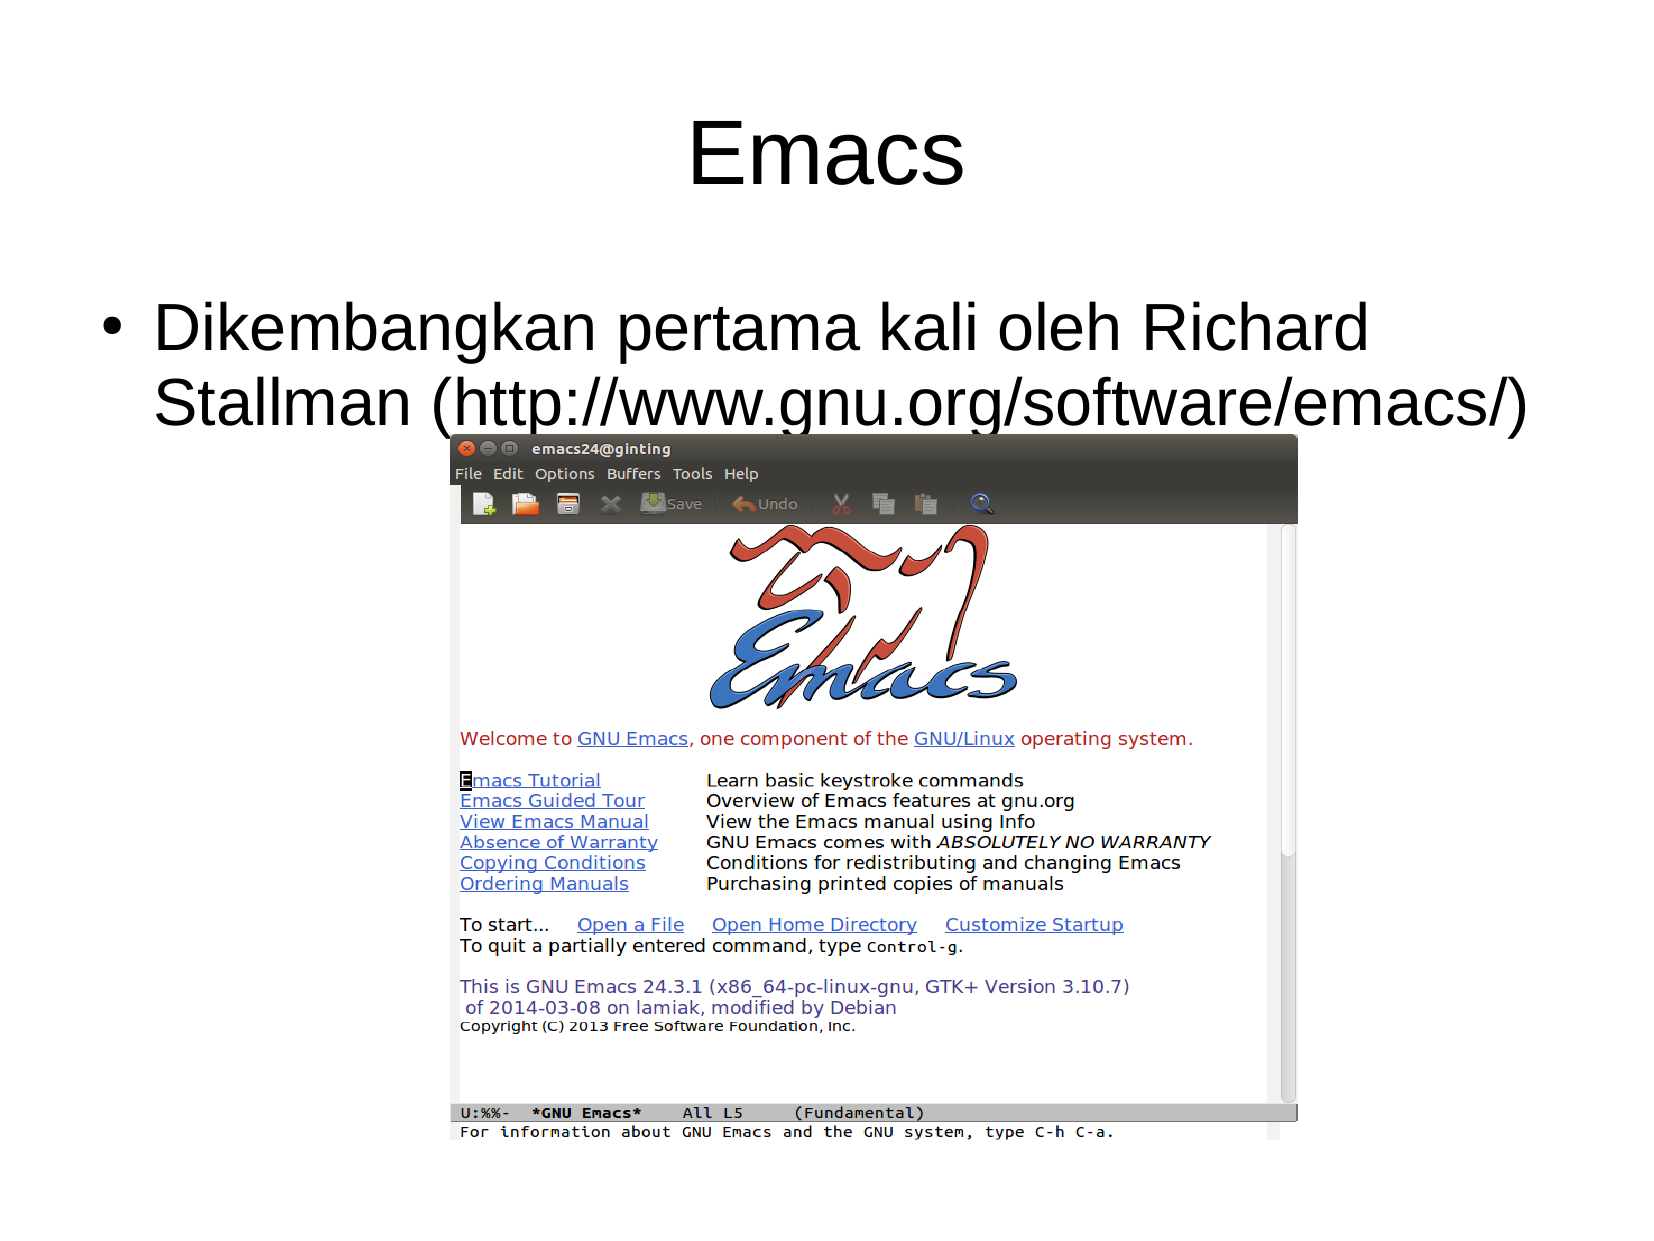

# Emacs
Dikembangkan pertama kali oleh Richard Stallman (http://www.gnu.org/software/emacs/)